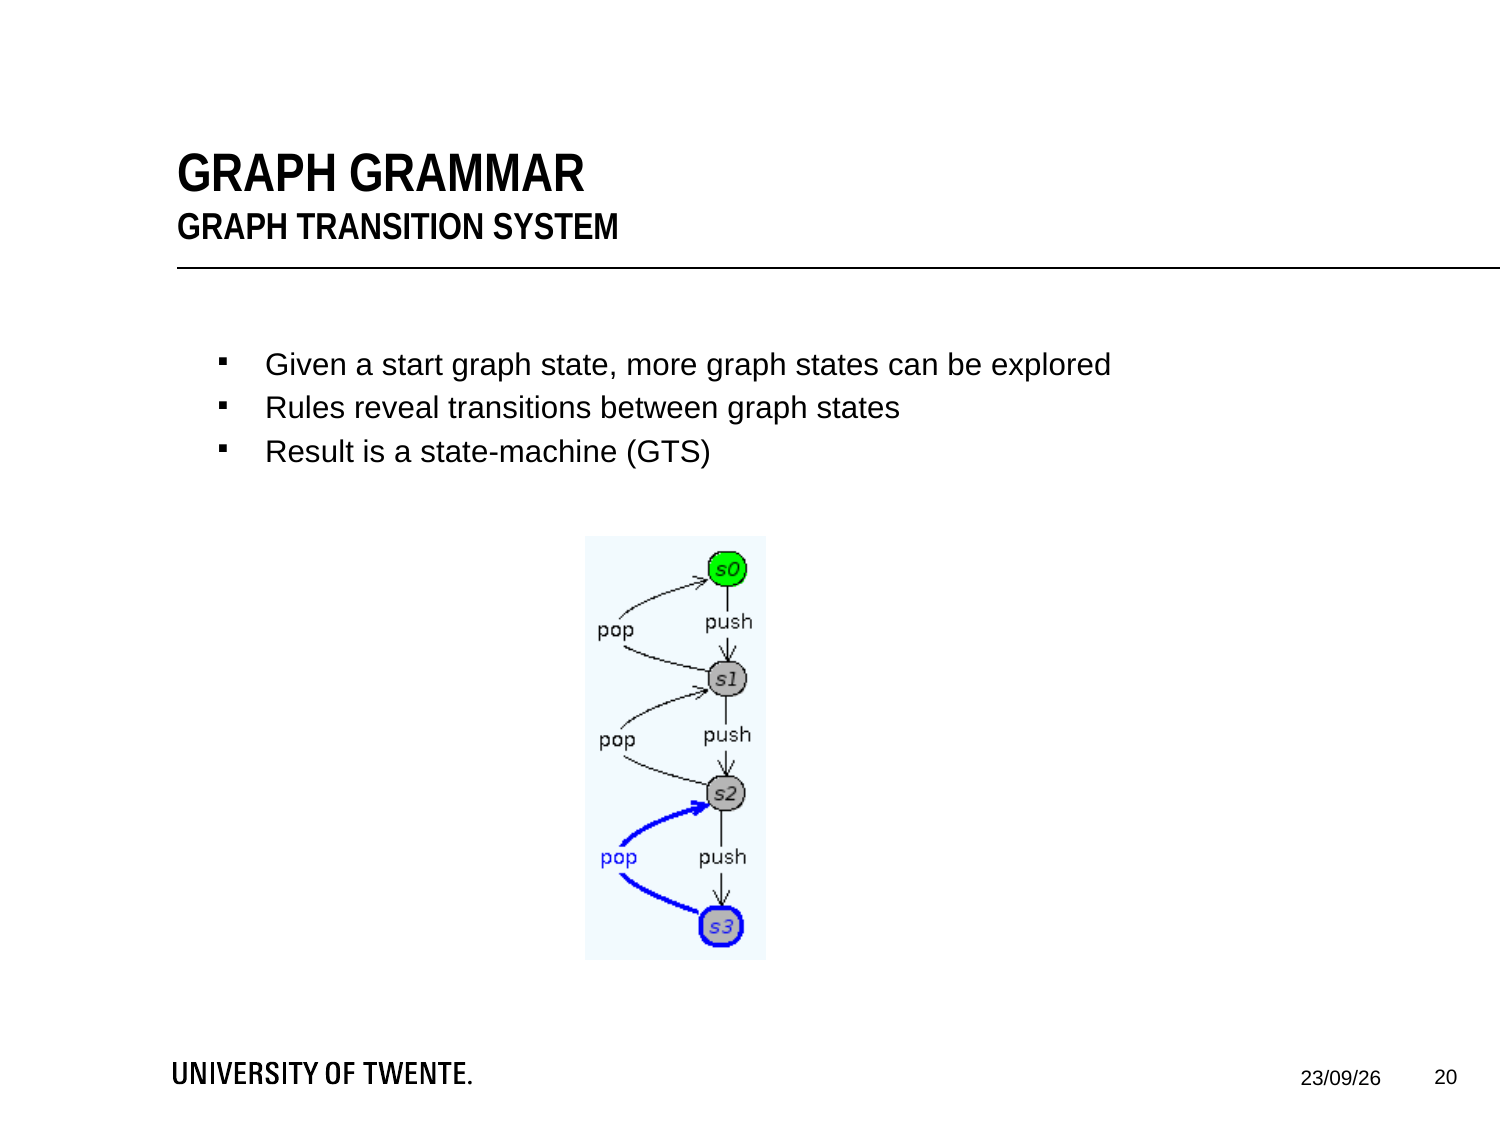

# GRAPH GRAMMAR GRAPH TRANSITION SYSTEM
Given a start graph state, more graph states can be explored
Rules reveal transitions between graph states
Result is a state-machine (GTS)